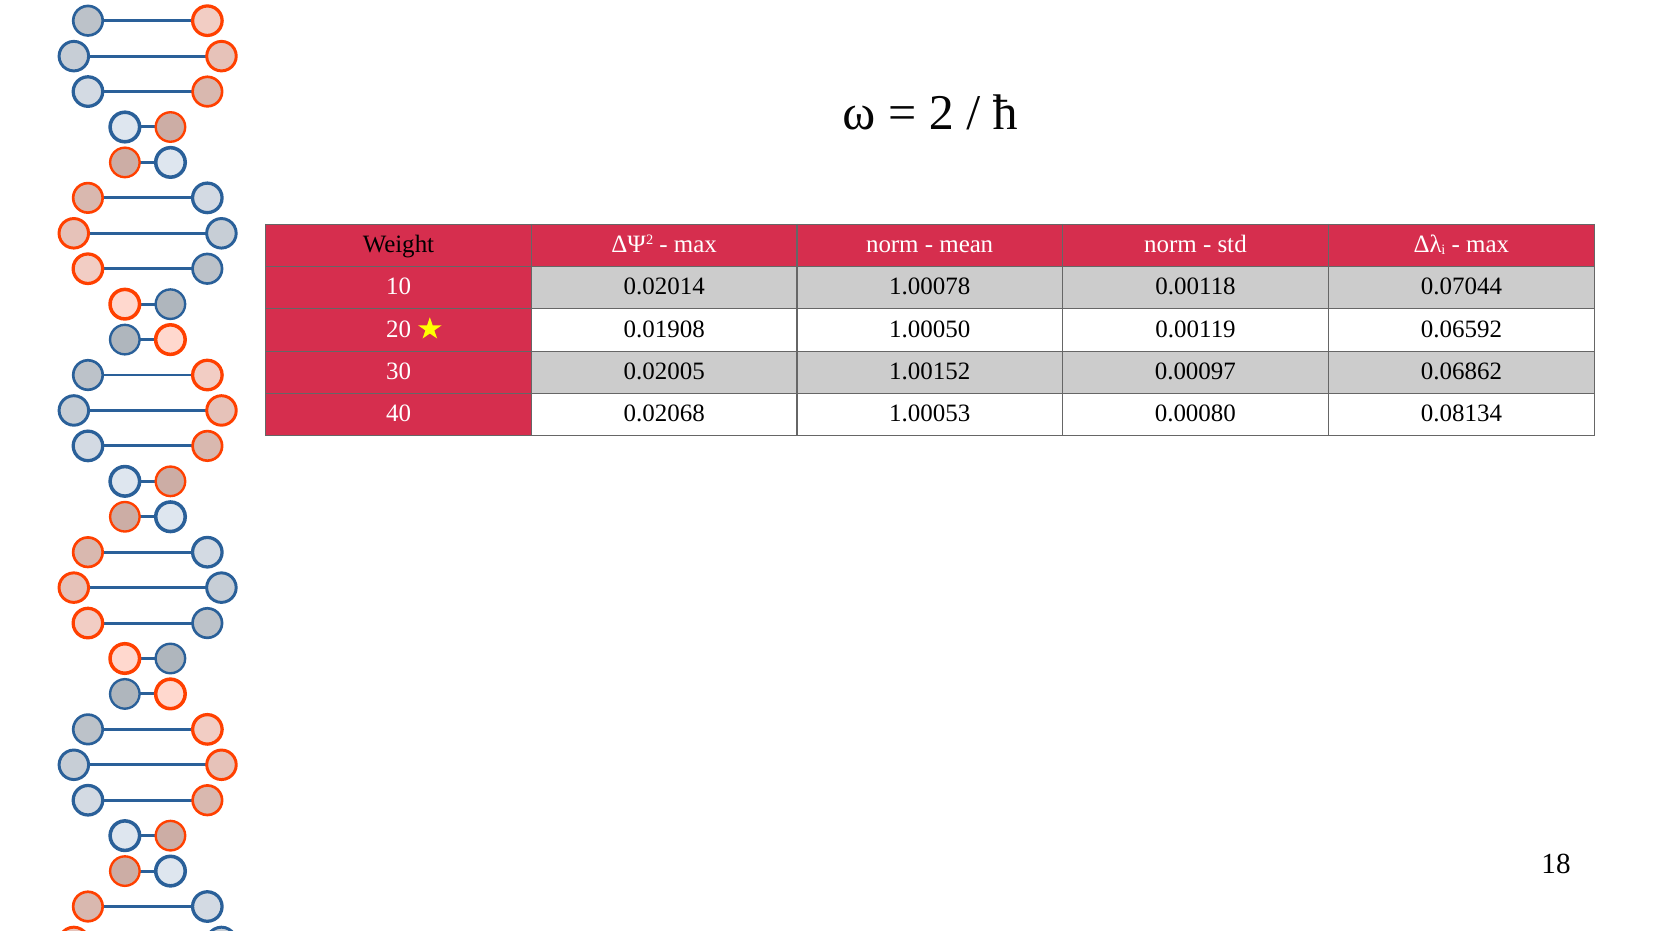

# ω = 2 / ħ
| Weight | ΔΨ2 - max | norm - mean | norm - std | Δλi - max |
| --- | --- | --- | --- | --- |
| 10 | 0.02014 | 1.00078 | 0.00118 | 0.07044 |
| 20 | 0.01908 | 1.00050 | 0.00119 | 0.06592 |
| 30 | 0.02005 | 1.00152 | 0.00097 | 0.06862 |
| 40 | 0.02068 | 1.00053 | 0.00080 | 0.08134 |
18